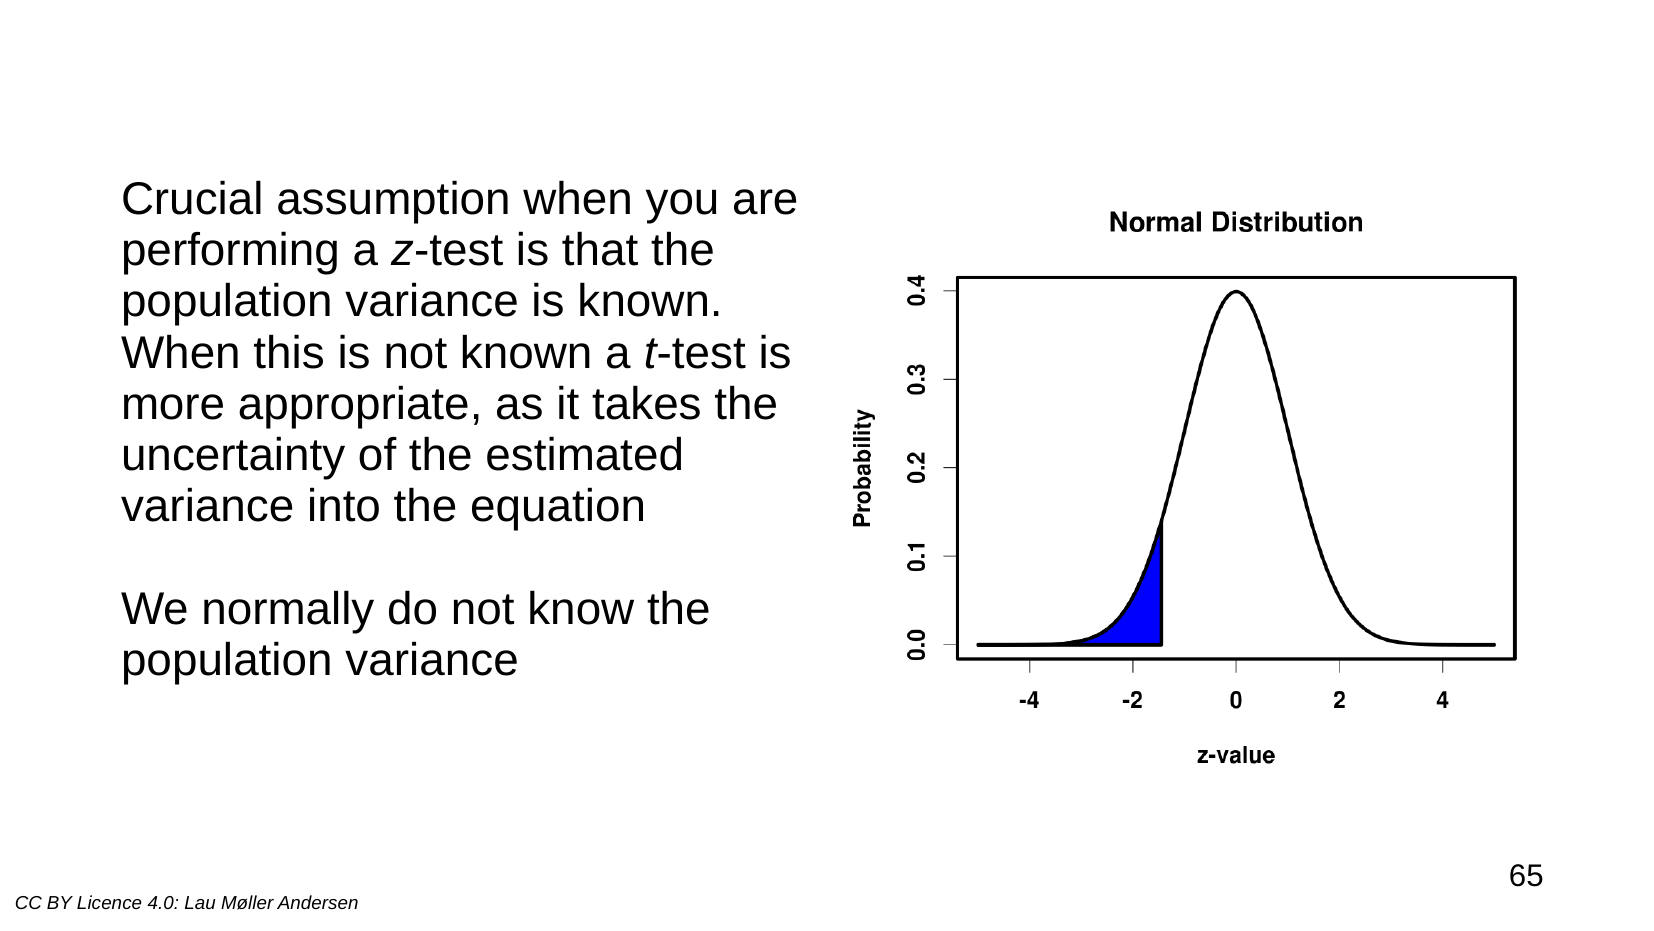

Crucial assumption when you are performing a z-test is that the population variance is known. When this is not known a t-test is more appropriate, as it takes the uncertainty of the estimated variance into the equation
We normally do not know the population variance
CC BY Licence 4.0: Lau Møller Andersen